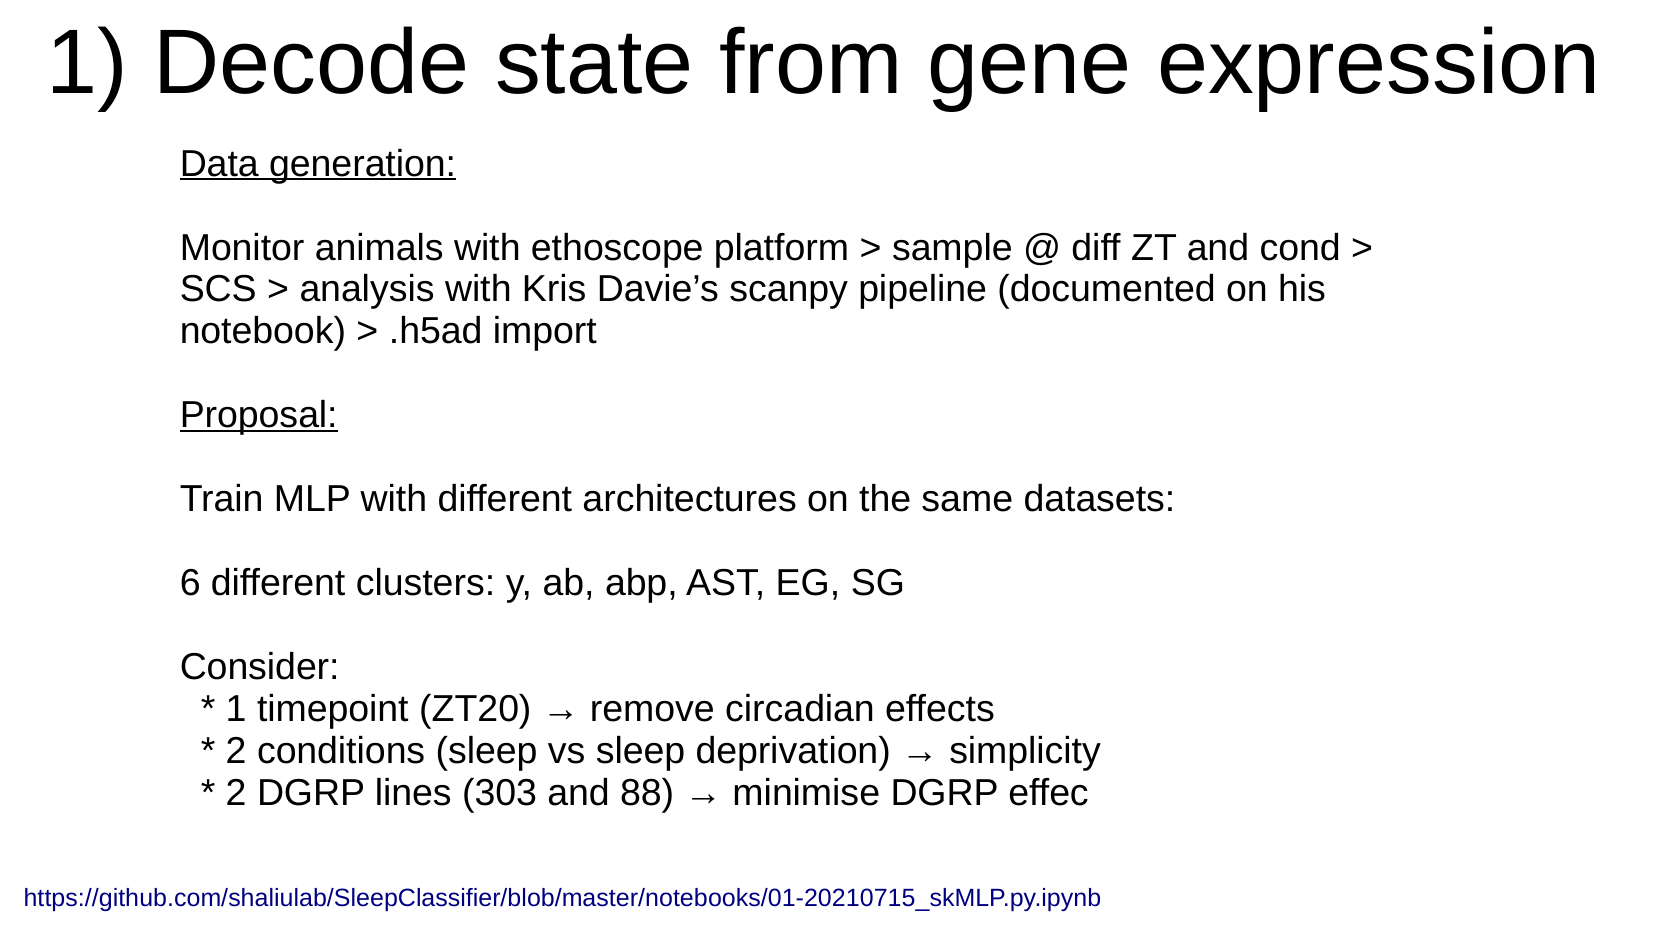

# 1) Decode state from gene expression
Data generation:
Monitor animals with ethoscope platform > sample @ diff ZT and cond > SCS > analysis with Kris Davie’s scanpy pipeline (documented on his notebook) > .h5ad import
Proposal:
Train MLP with different architectures on the same datasets:
6 different clusters: y, ab, abp, AST, EG, SG
Consider:
 * 1 timepoint (ZT20) → remove circadian effects
 * 2 conditions (sleep vs sleep deprivation) → simplicity
 * 2 DGRP lines (303 and 88) → minimise DGRP effec
https://github.com/shaliulab/SleepClassifier/blob/master/notebooks/01-20210715_skMLP.py.ipynb